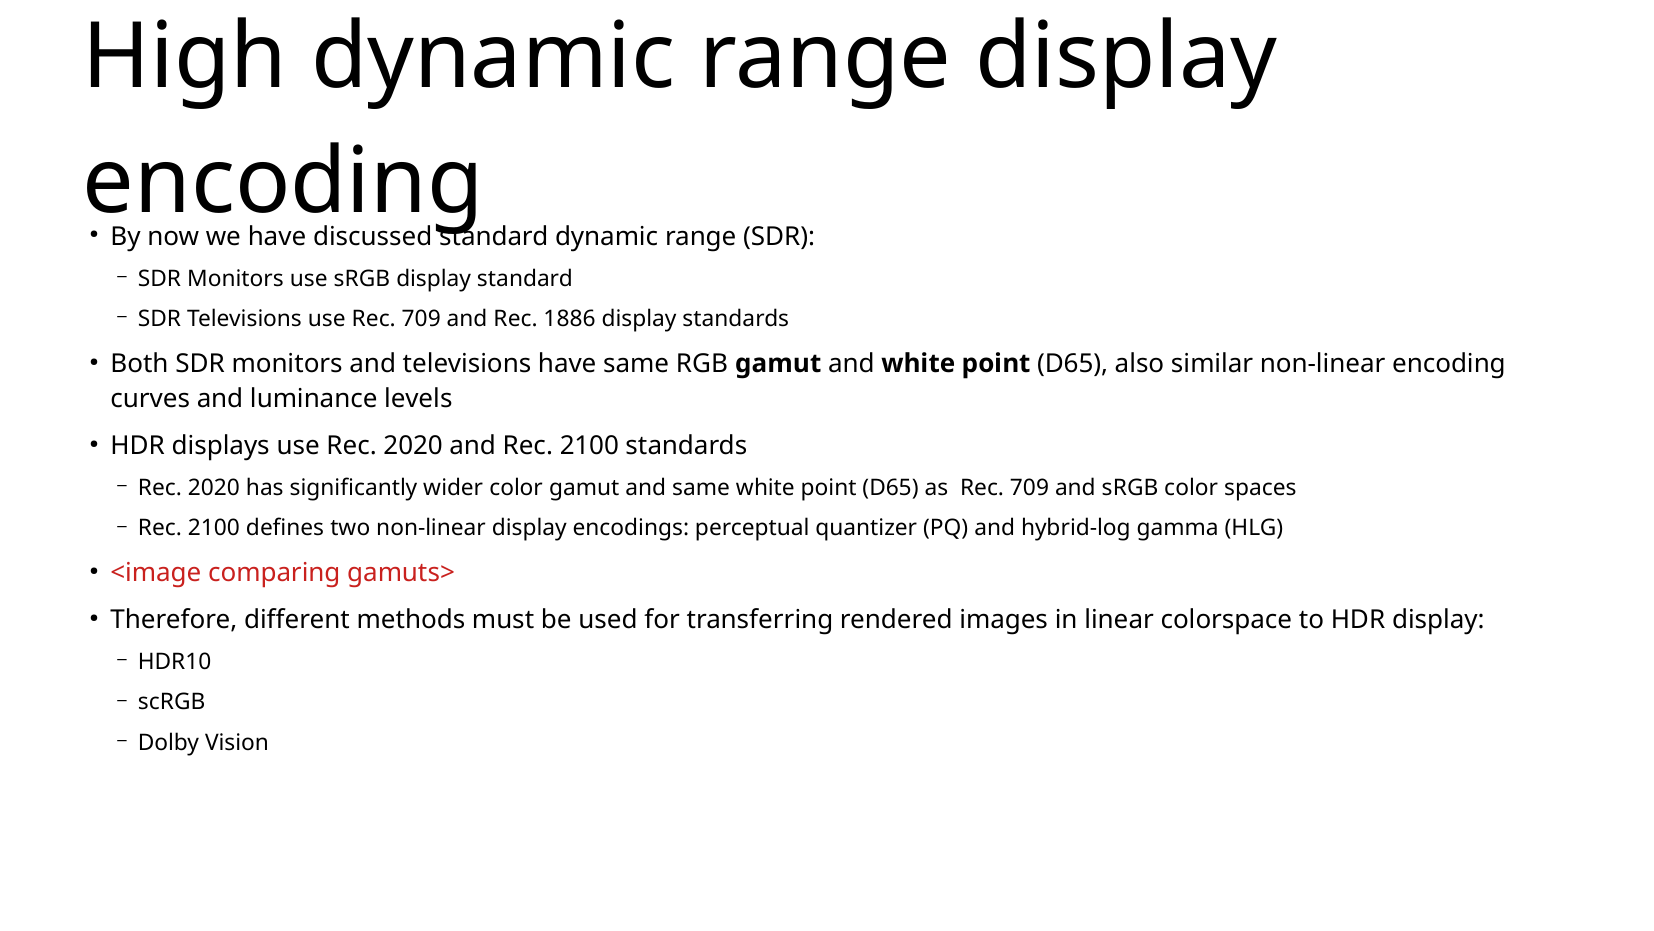

# High dynamic range display encoding
By now we have discussed standard dynamic range (SDR):
SDR Monitors use sRGB display standard
SDR Televisions use Rec. 709 and Rec. 1886 display standards
Both SDR monitors and televisions have same RGB gamut and white point (D65), also similar non-linear encoding curves and luminance levels
HDR displays use Rec. 2020 and Rec. 2100 standards
Rec. 2020 has significantly wider color gamut and same white point (D65) as Rec. 709 and sRGB color spaces
Rec. 2100 defines two non-linear display encodings: perceptual quantizer (PQ) and hybrid-log gamma (HLG)
<image comparing gamuts>
Therefore, different methods must be used for transferring rendered images in linear colorspace to HDR display:
HDR10
scRGB
Dolby Vision